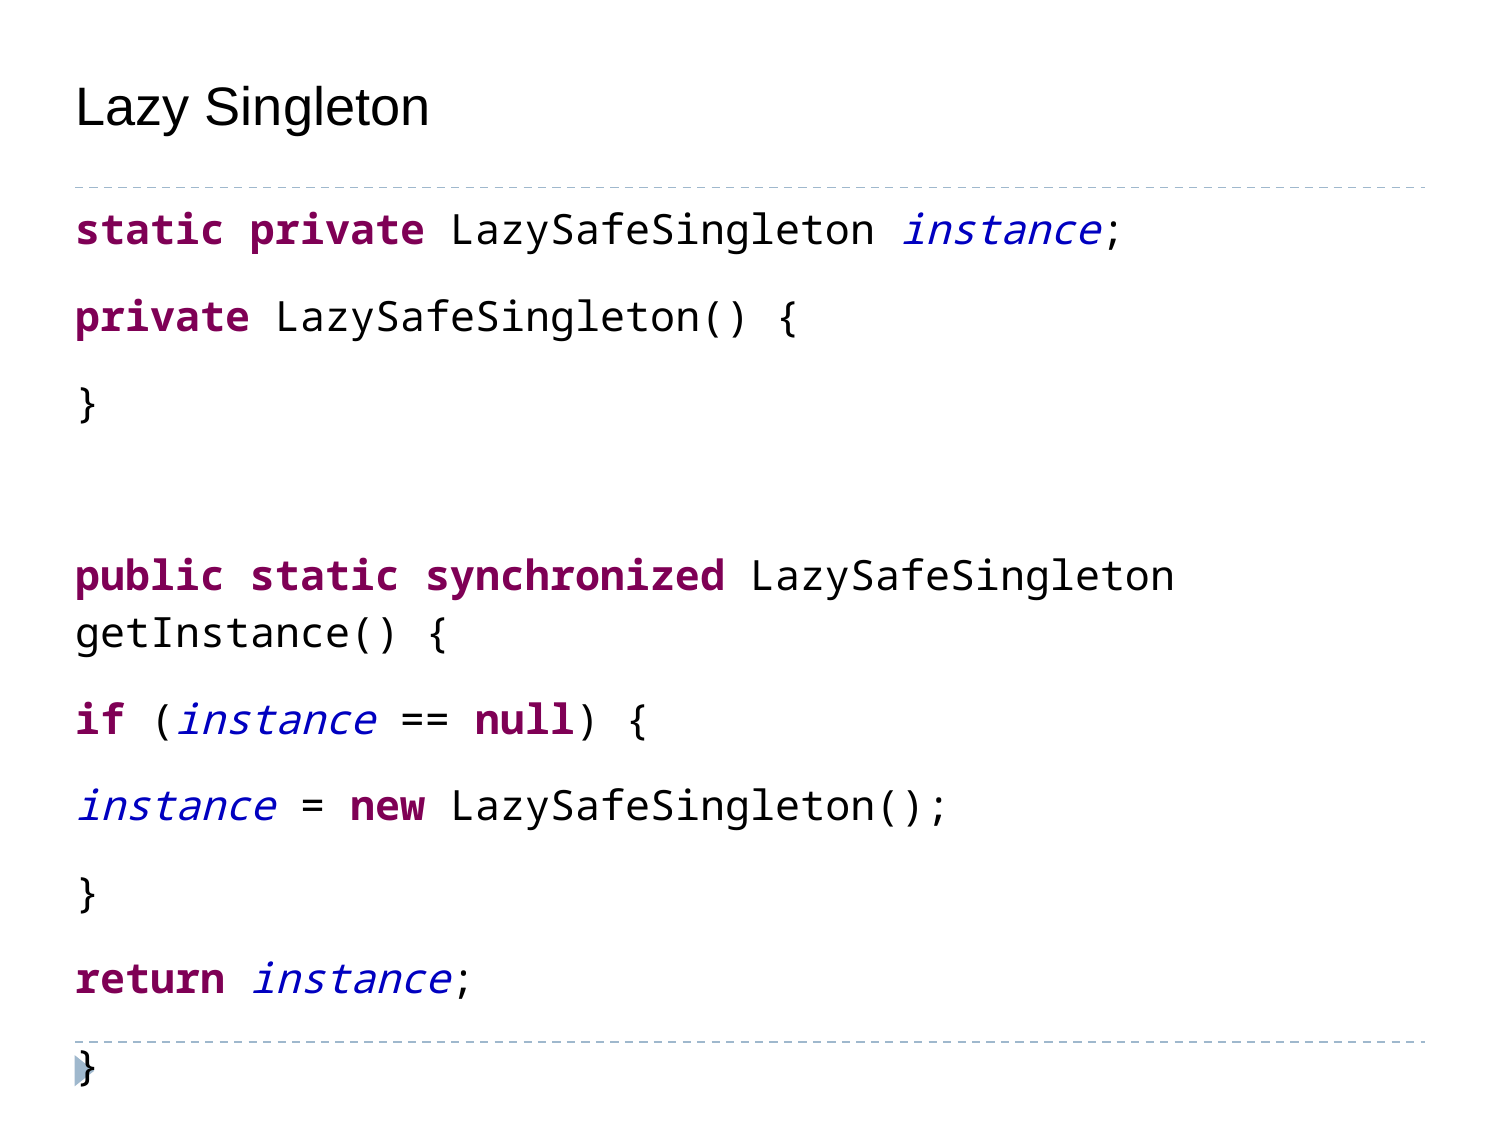

# Lazy Singleton
static private LazySafeSingleton instance;
private LazySafeSingleton() {
}
public static synchronized LazySafeSingleton getInstance() {
if (instance == null) {
instance = new LazySafeSingleton();
}
return instance;
}